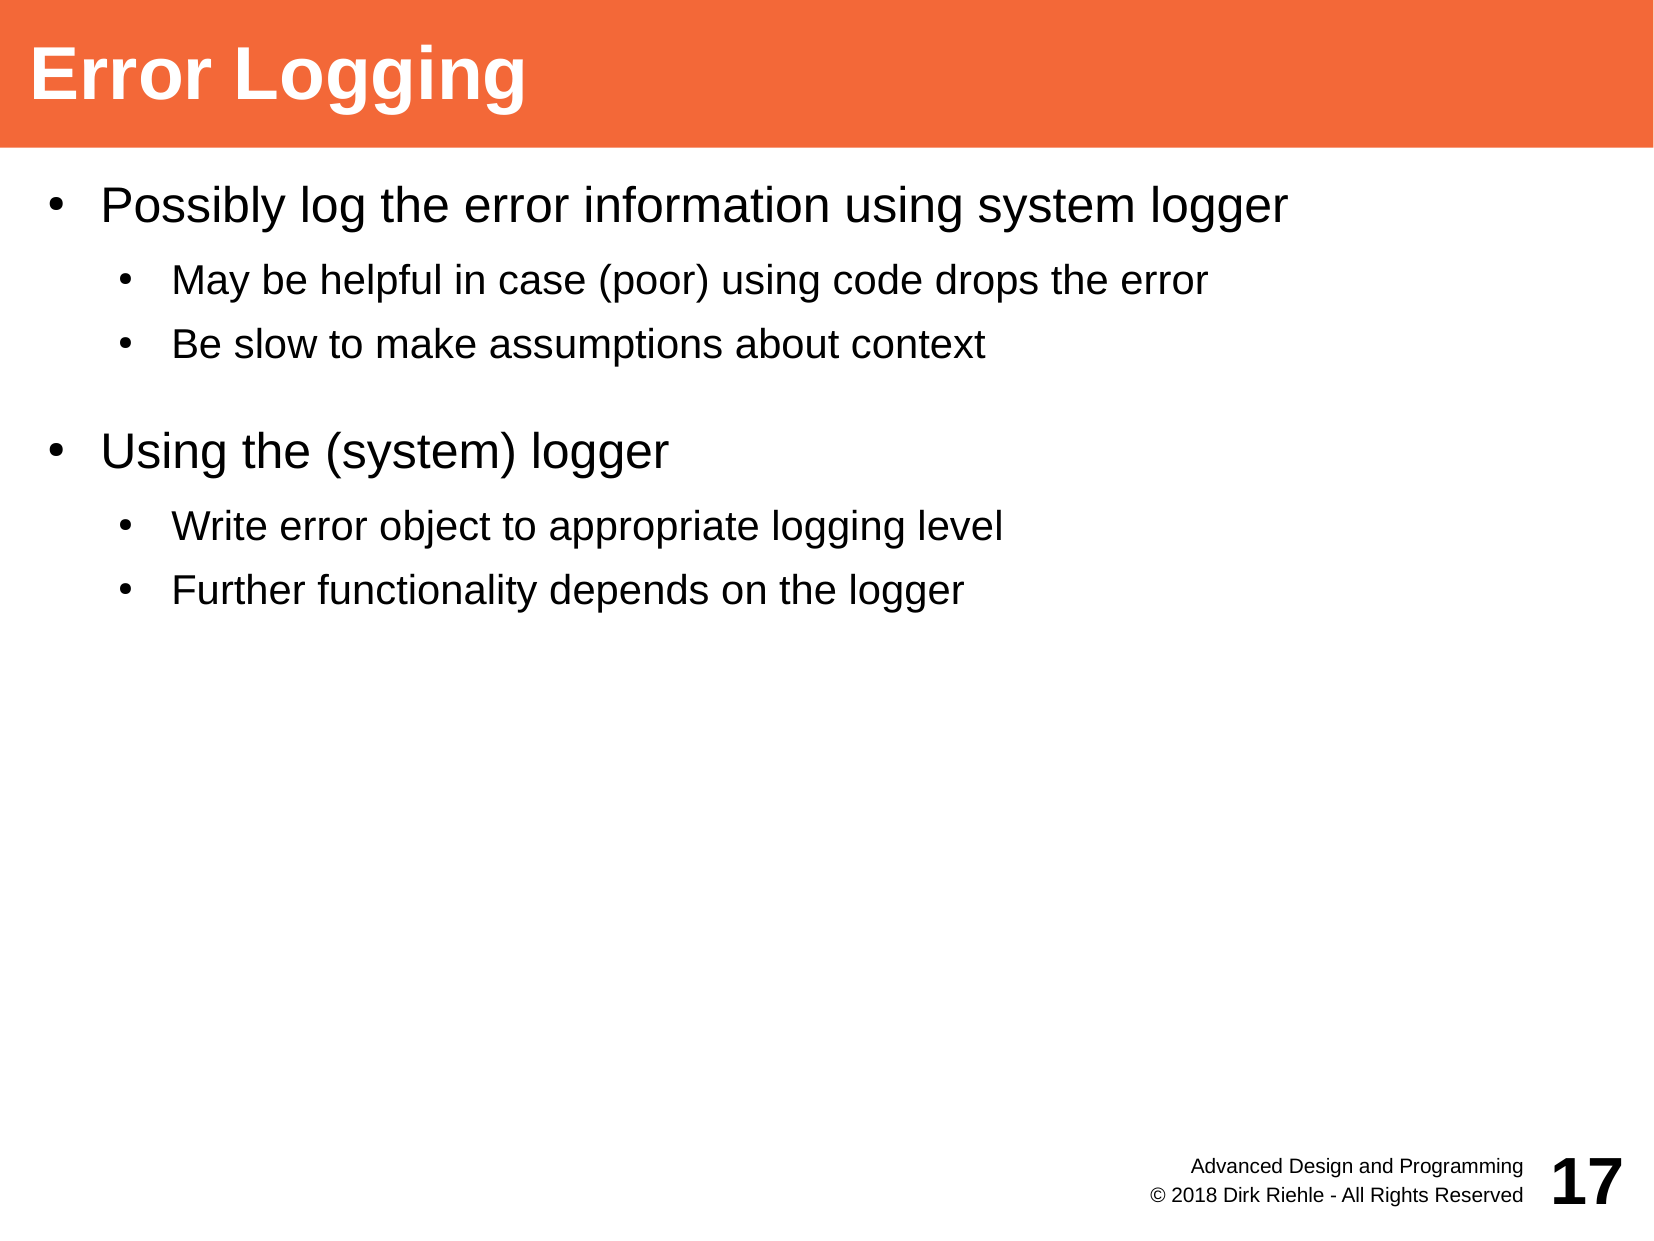

# Error Logging
Possibly log the error information using system logger
May be helpful in case (poor) using code drops the error
Be slow to make assumptions about context
Using the (system) logger
Write error object to appropriate logging level
Further functionality depends on the logger
Advanced Design and Programming
17
© 2018 Dirk Riehle - All Rights Reserved